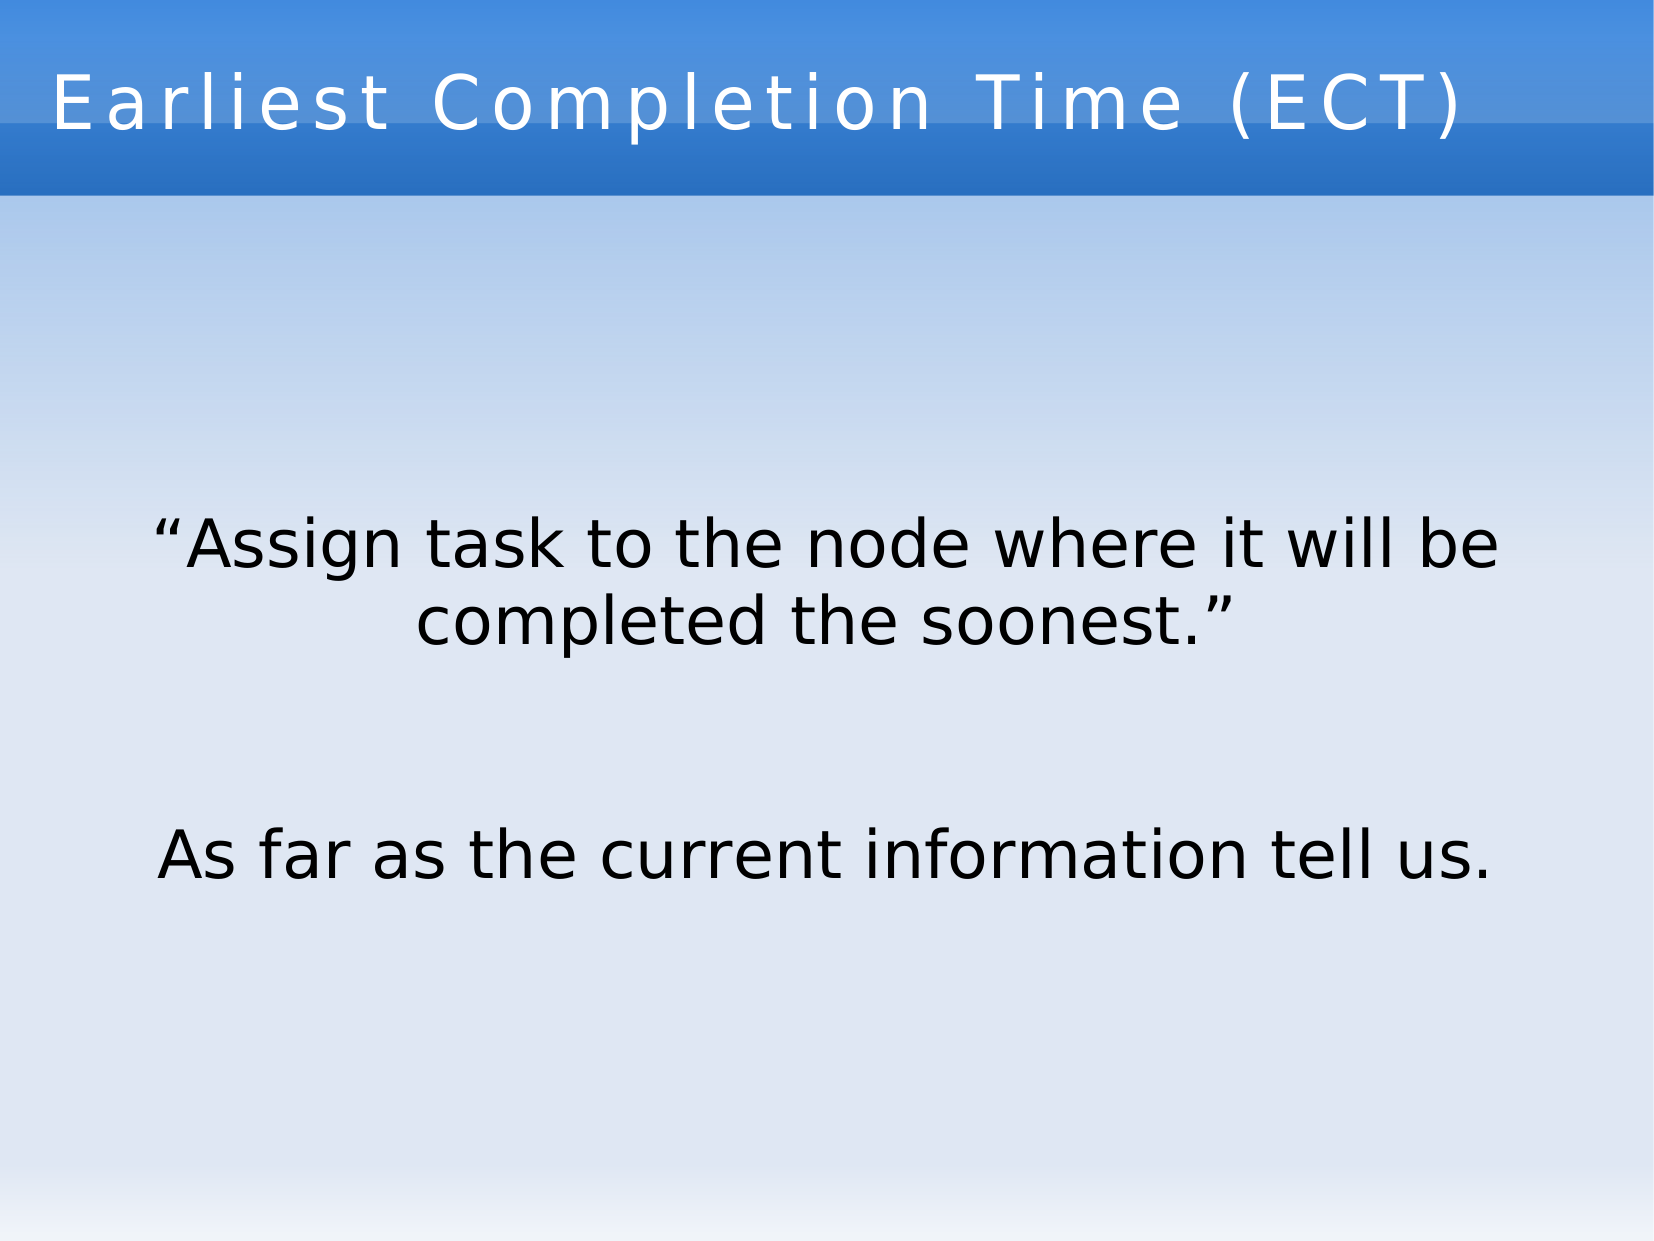

# Earliest Completion Time (ECT)
“Assign task to the node where it will be completed the soonest.”
As far as the current information tell us.